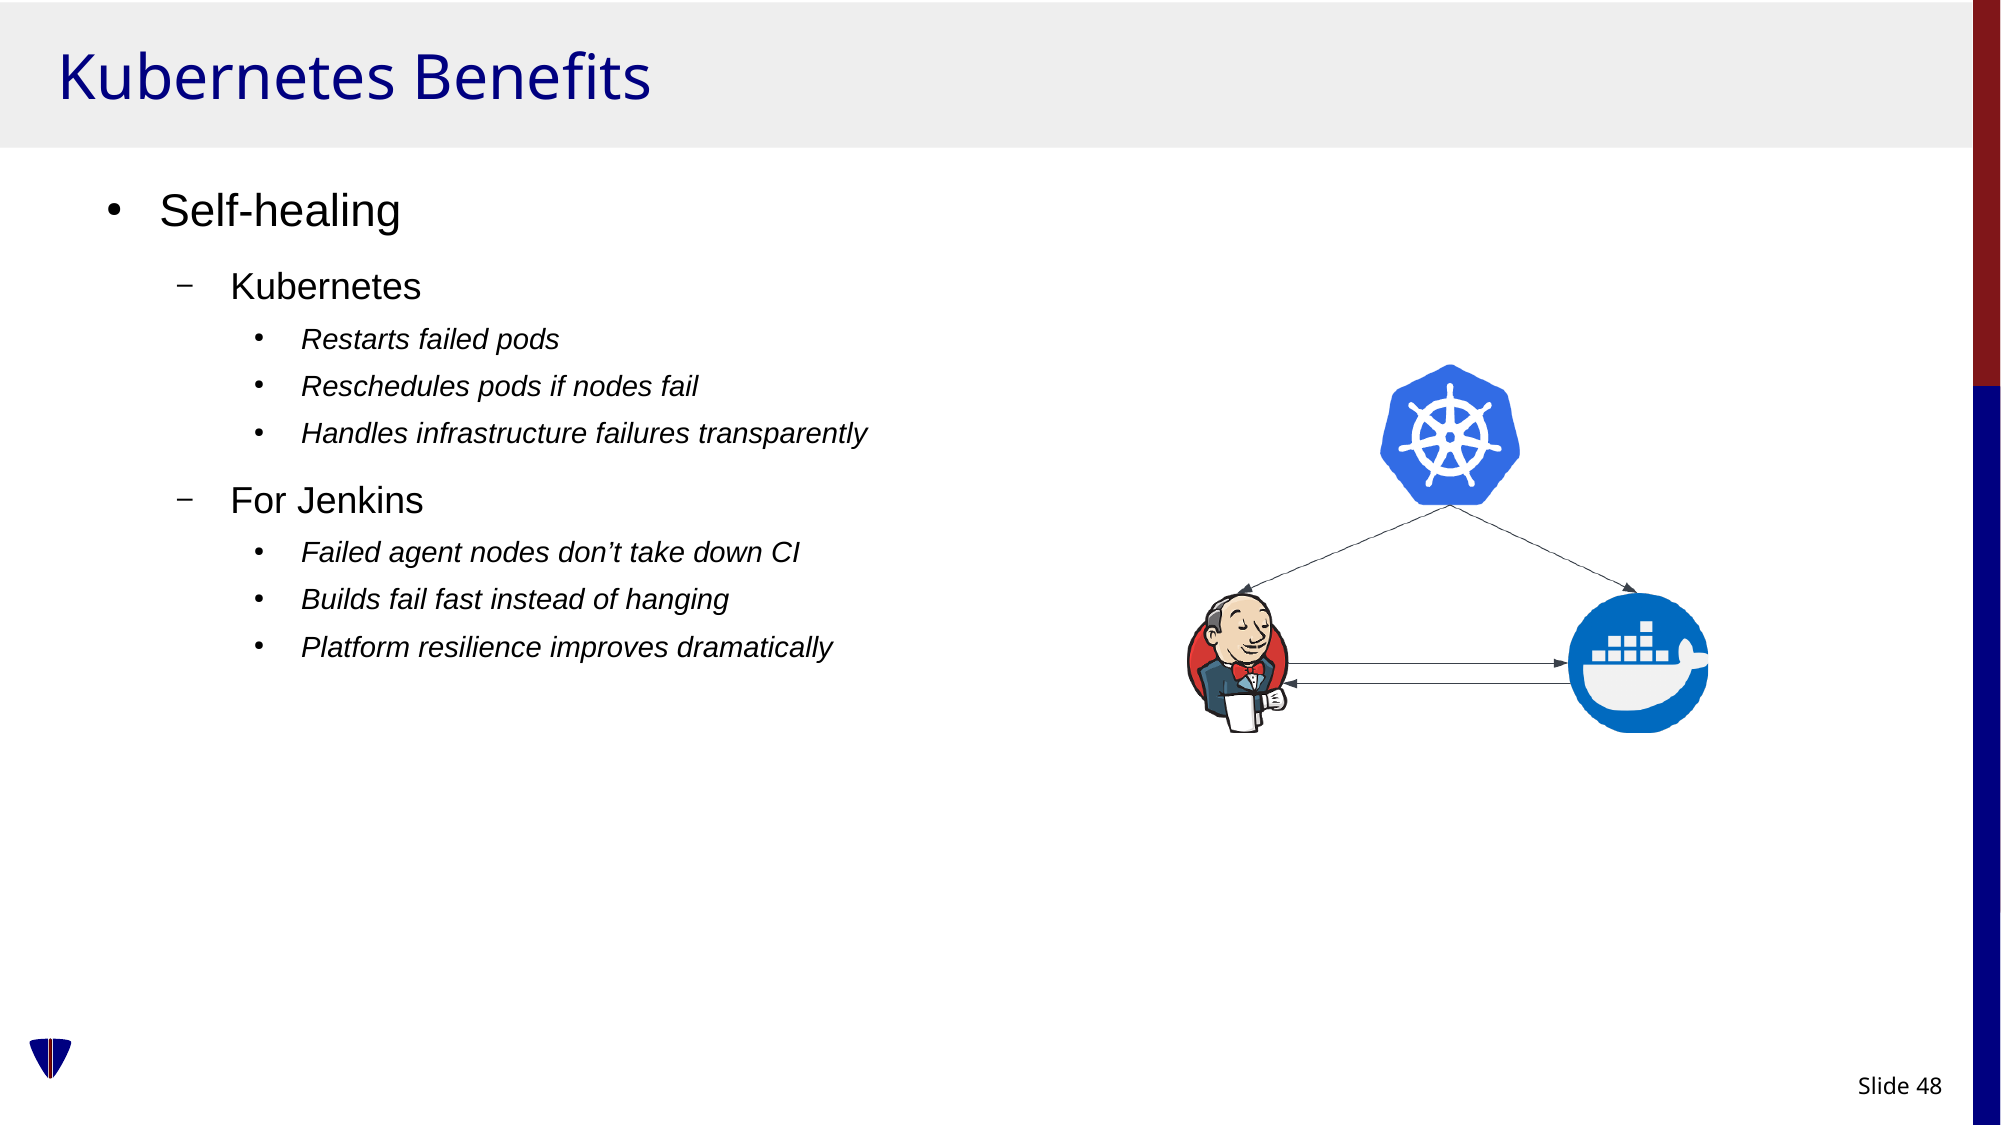

# Kubernetes Benefits
Self-healing
Kubernetes
Restarts failed pods
Reschedules pods if nodes fail
Handles infrastructure failures transparently
For Jenkins
Failed agent nodes don’t take down CI
Builds fail fast instead of hanging
Platform resilience improves dramatically